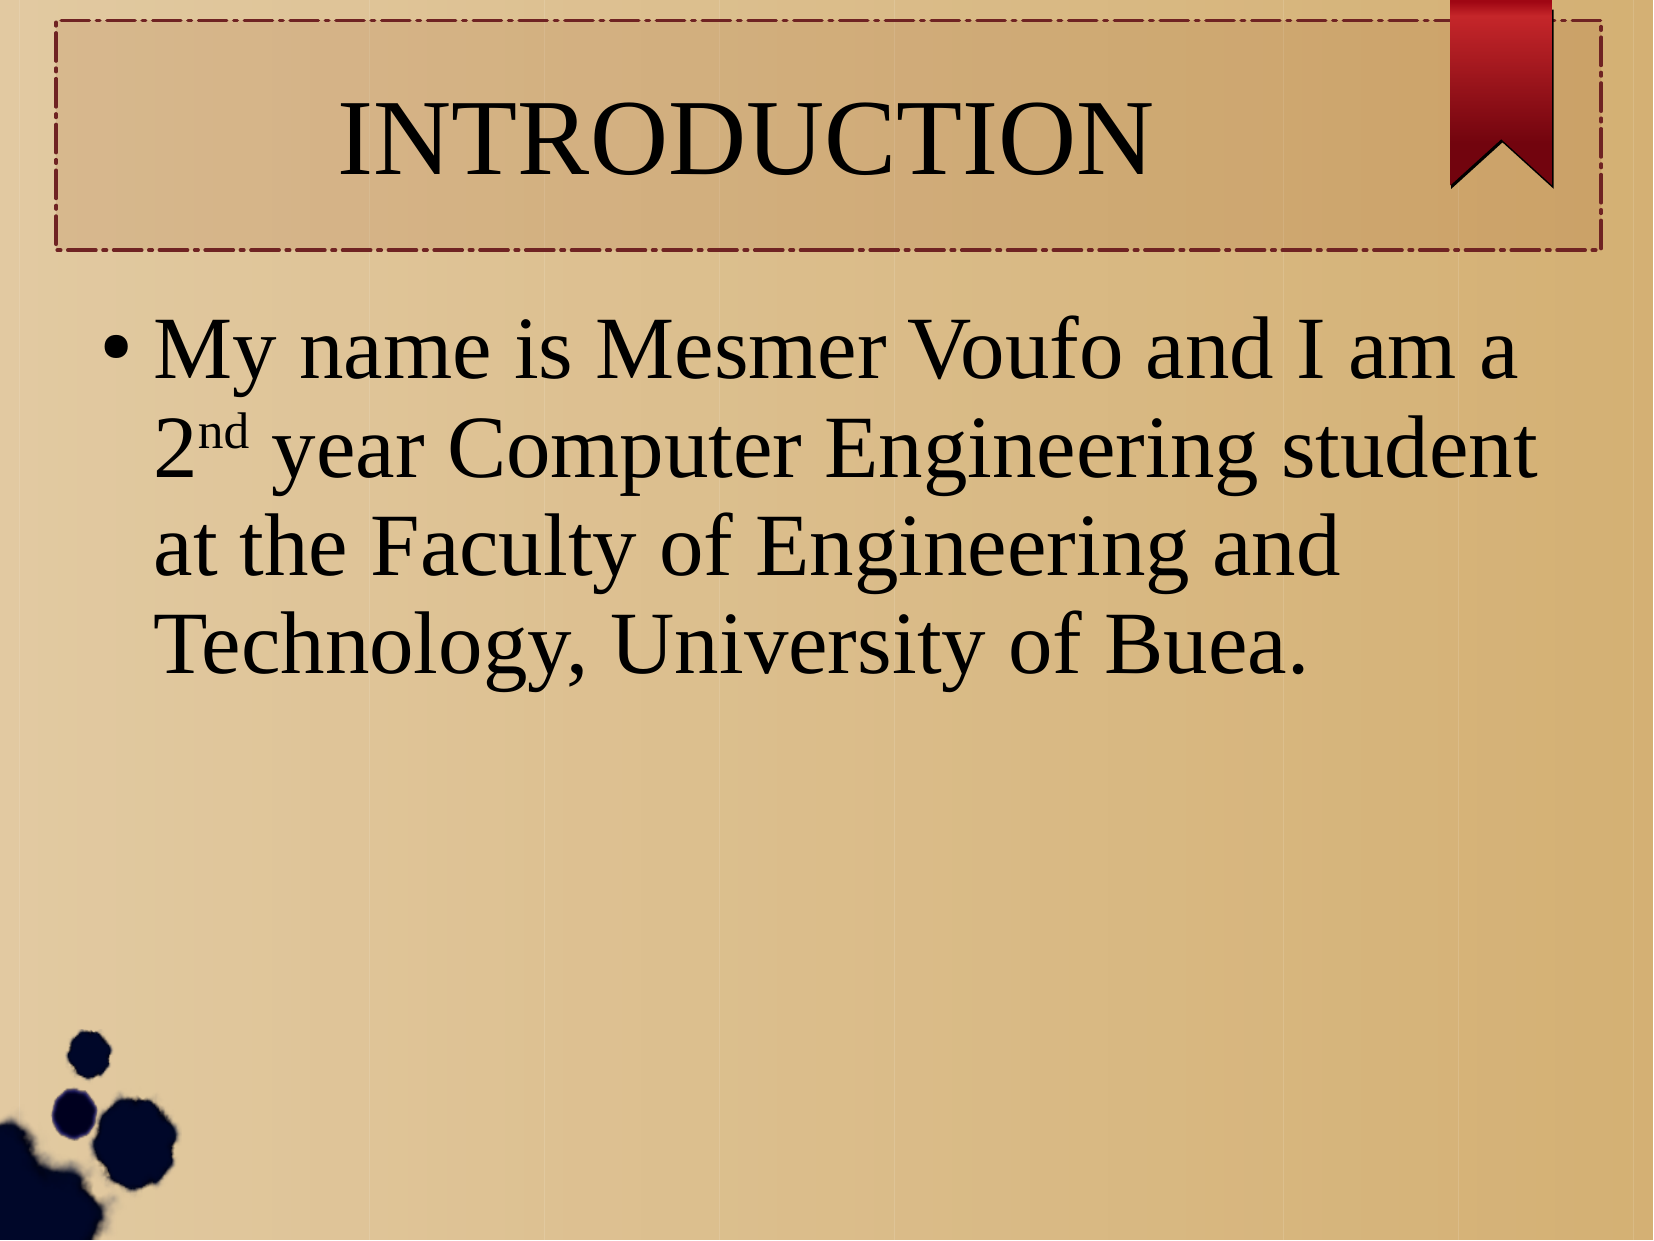

# INTRODUCTION
My name is Mesmer Voufo and I am a 2nd year Computer Engineering student at the Faculty of Engineering and Technology, University of Buea.